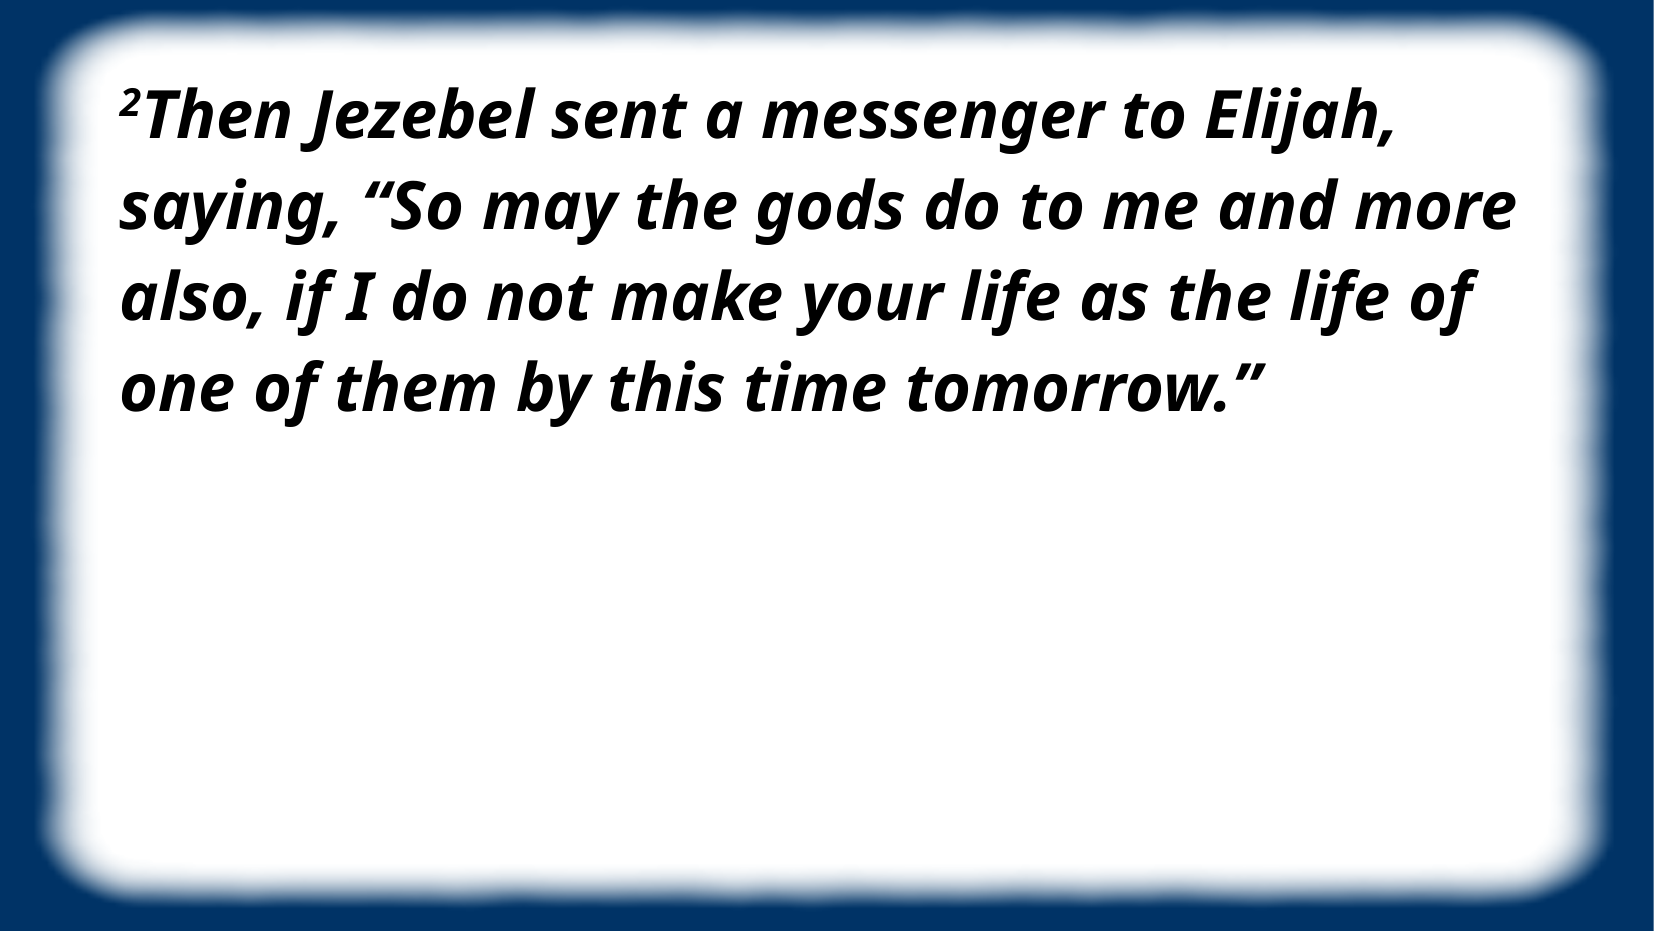

2Then Jezebel sent a messenger to Elijah, saying, “So may the gods do to me and more also, if I do not make your life as the life of one of them by this time tomorrow.”